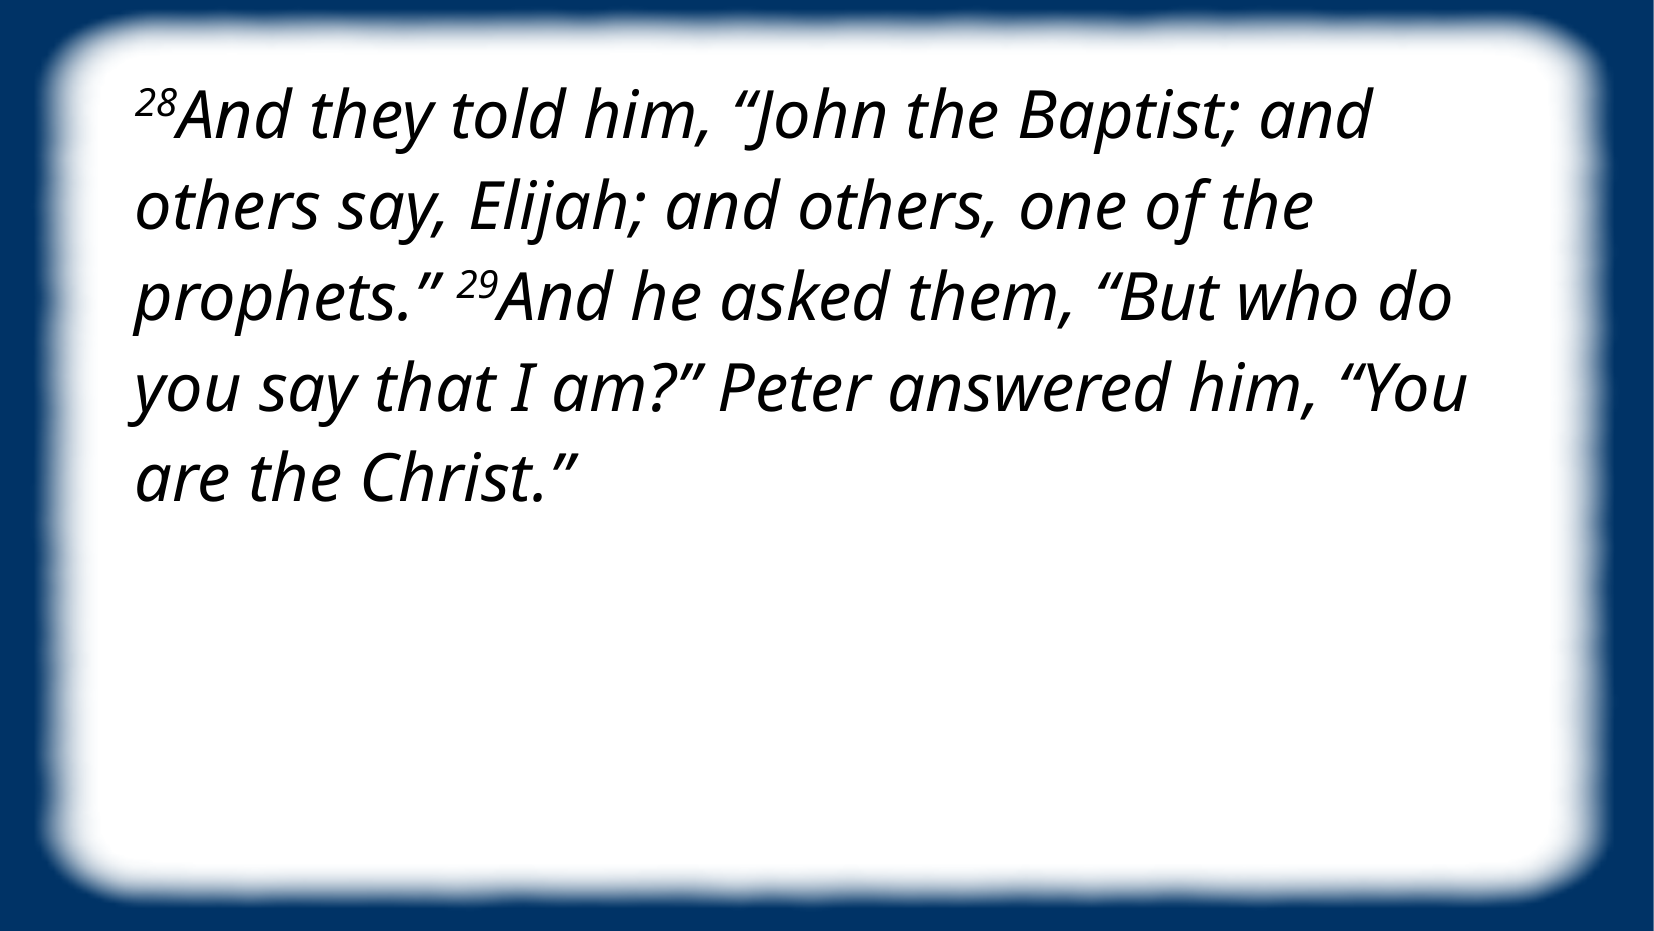

28And they told him, “John the Baptist; and others say, Elijah; and others, one of the prophets.” 29And he asked them, “But who do you say that I am?” Peter answered him, “You are the Christ.”